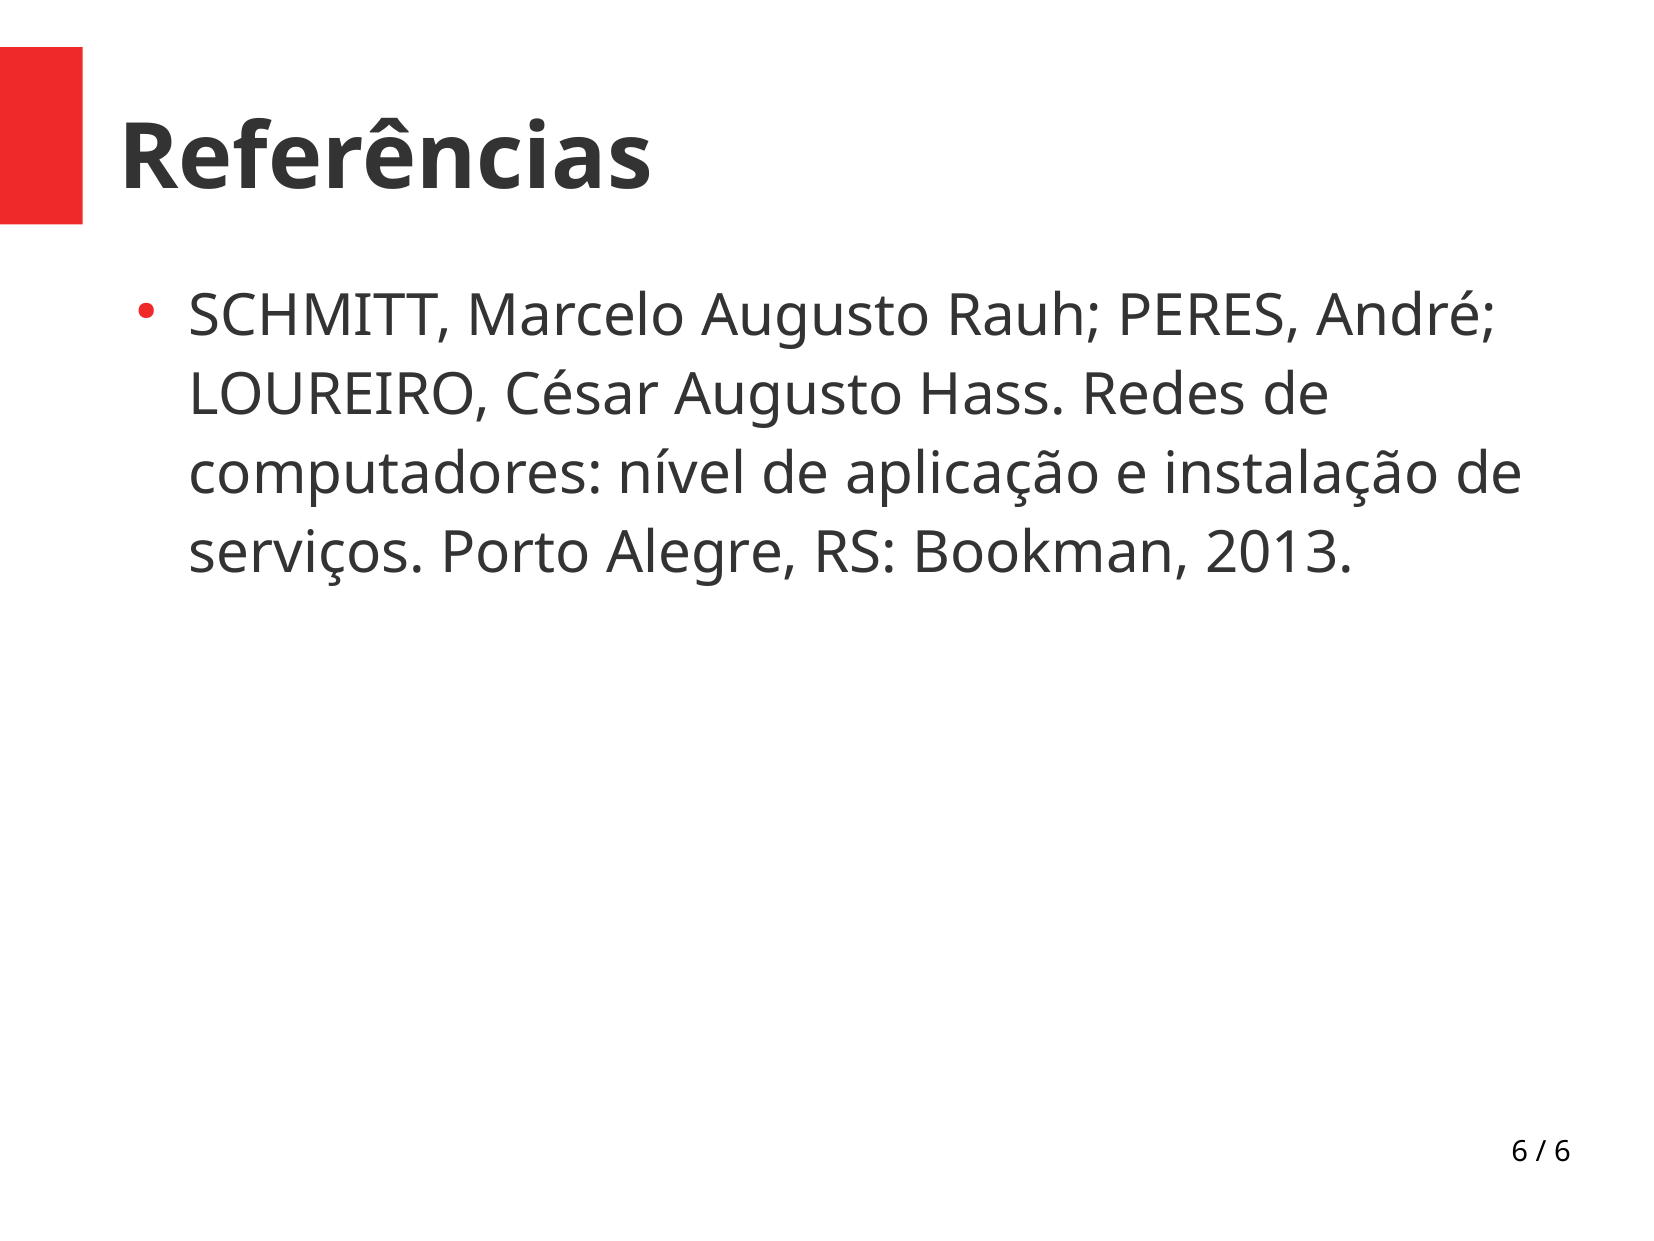

# Referências
SCHMITT, Marcelo Augusto Rauh; PERES, André; LOUREIRO, César Augusto Hass. Redes de computadores: nível de aplicação e instalação de serviços. Porto Alegre, RS: Bookman, 2013.
6